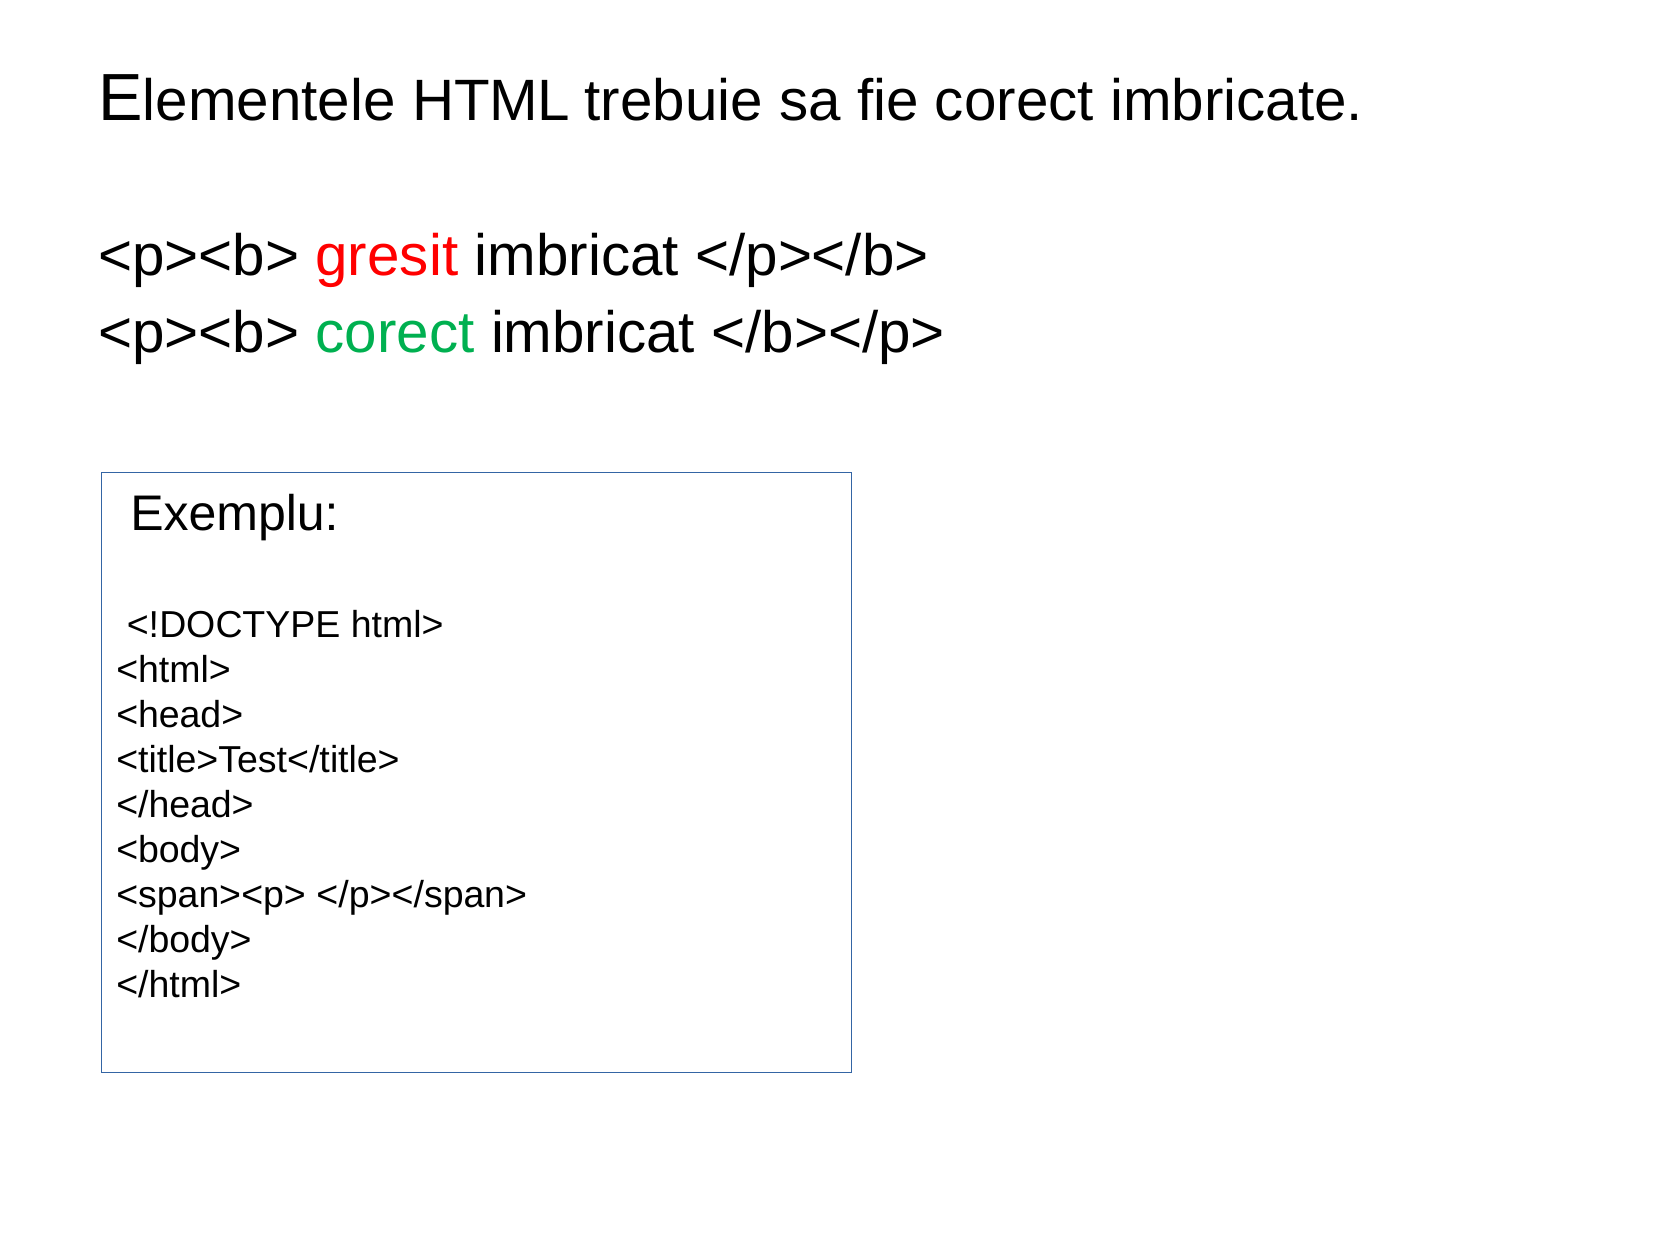

Elementele HTML trebuie sa fie corect imbricate.
<p><b> gresit imbricat </p></b>
<p><b> corect imbricat </b></p>
 Exemplu:
 <!DOCTYPE html>
<html>
<head>
<title>Test</title>
</head>
<body>
<span><p> </p></span>
</body>
</html>